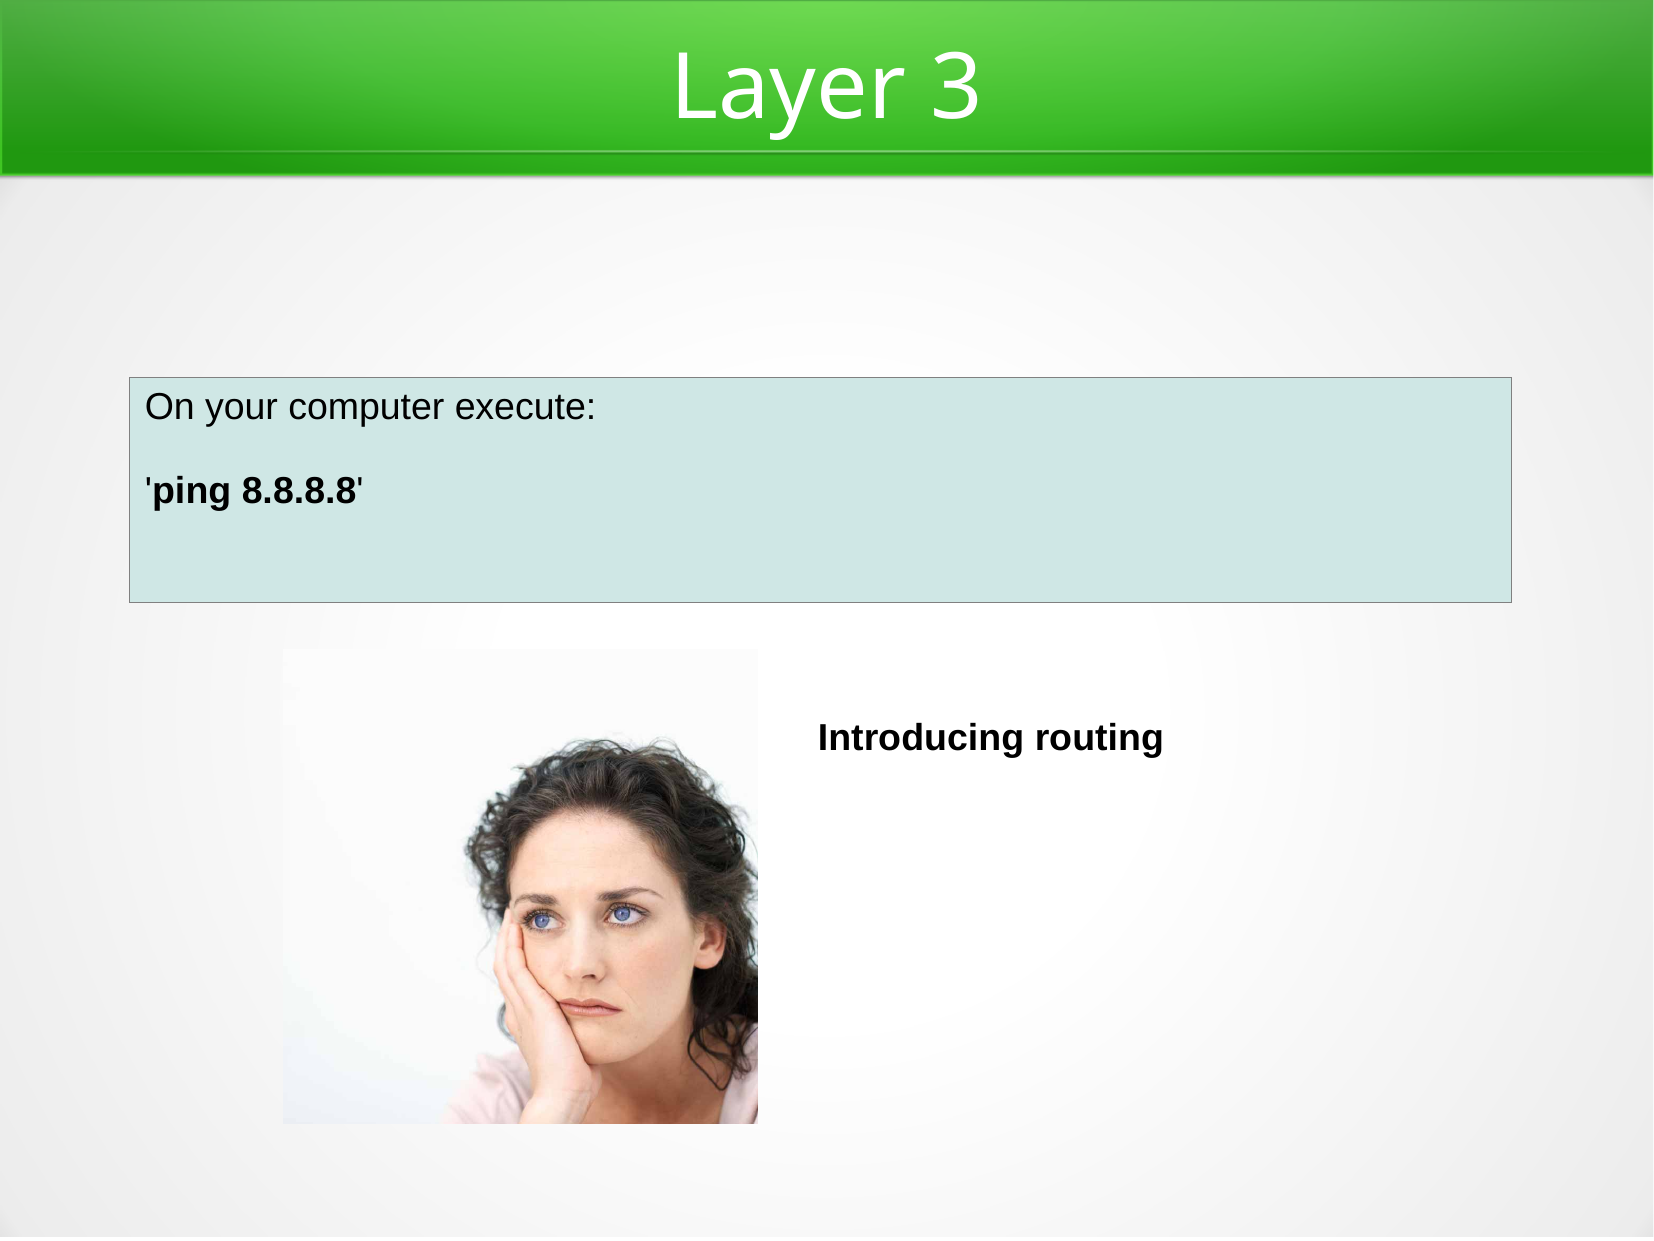

# Layer 3
On your computer execute:
'ping 8.8.8.8'
Introducing routing